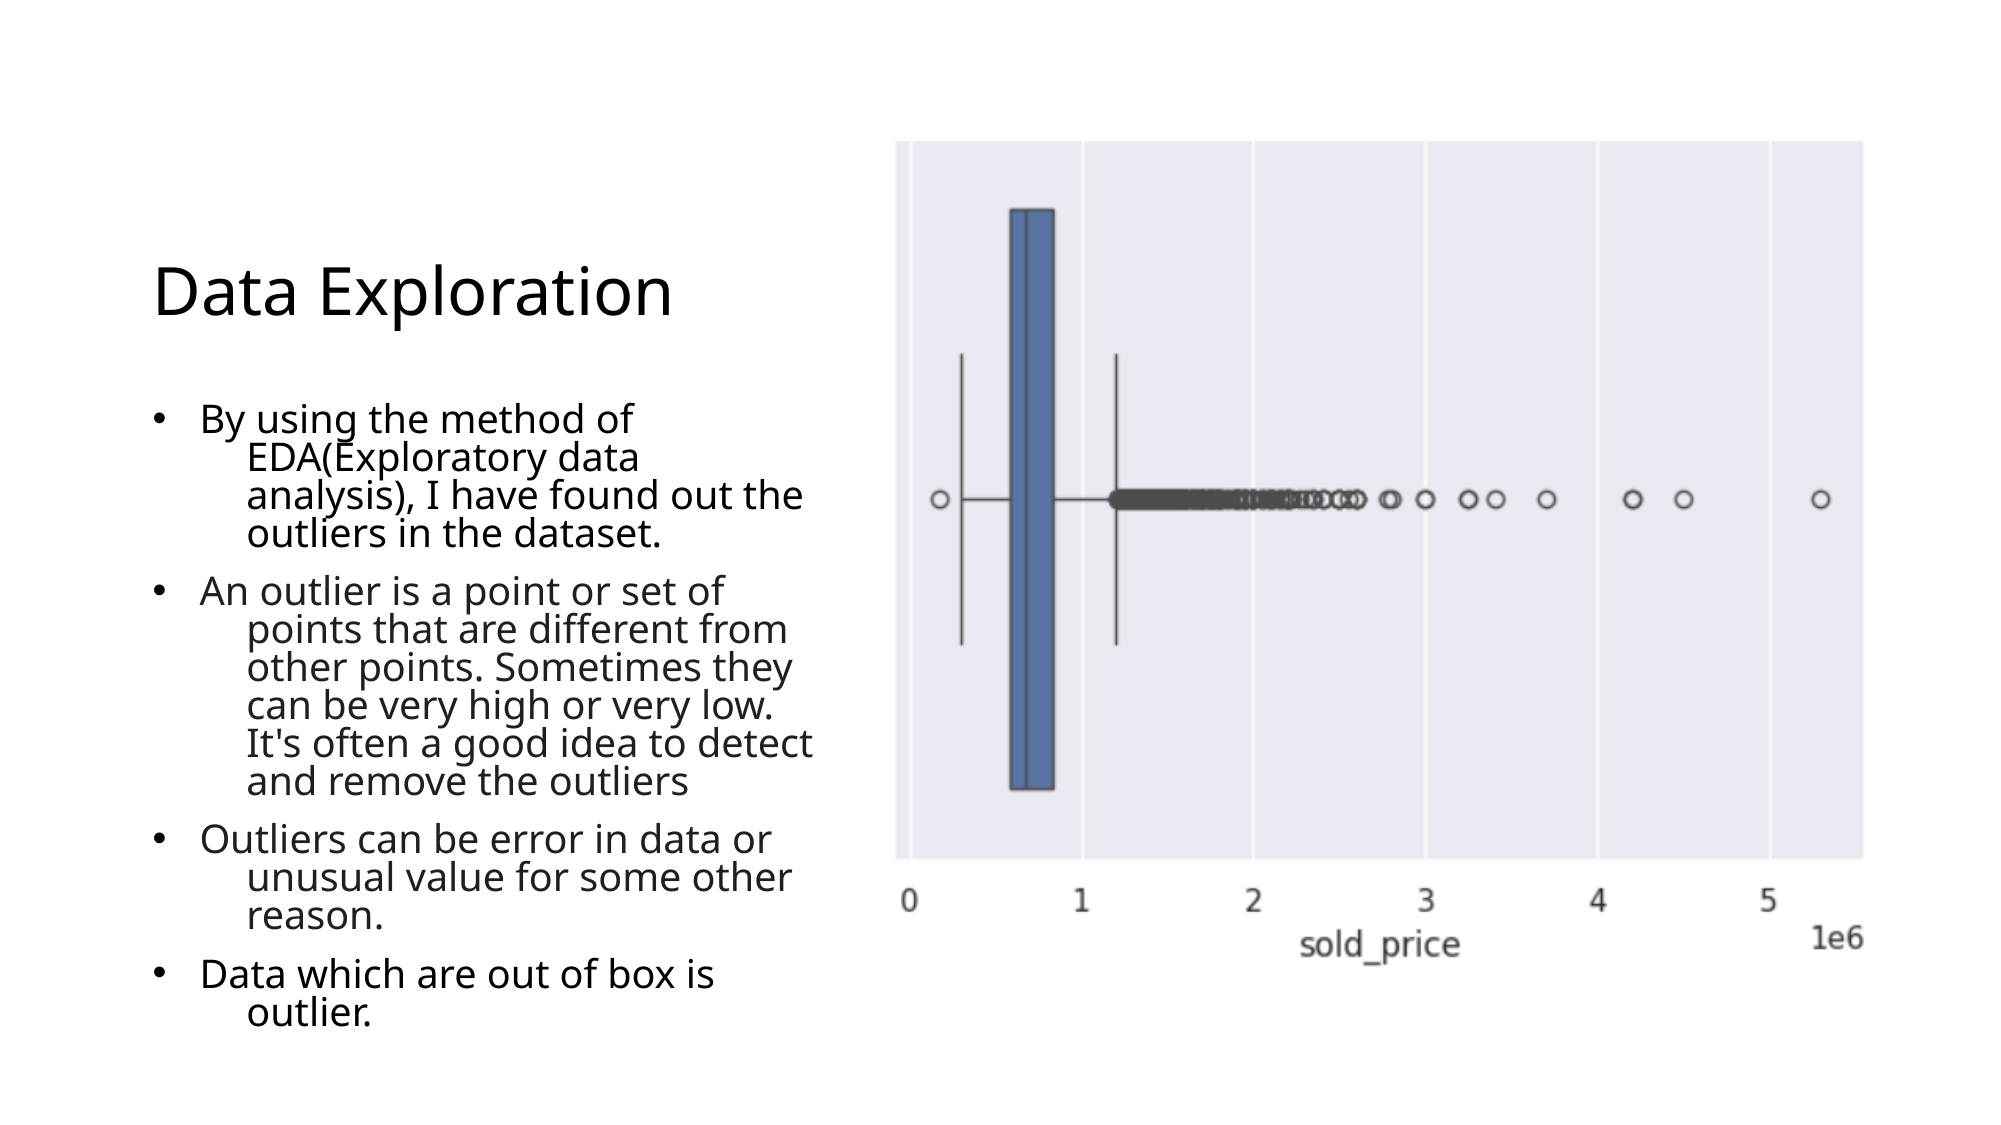

# Data Exploration
By using the method of EDA(Exploratory data analysis), I have found out the outliers in the dataset.
An outlier is a point or set of points that are different from other points. Sometimes they can be very high or very low. It's often a good idea to detect and remove the outliers
Outliers can be error in data or unusual value for some other reason.
Data which are out of box is outlier.